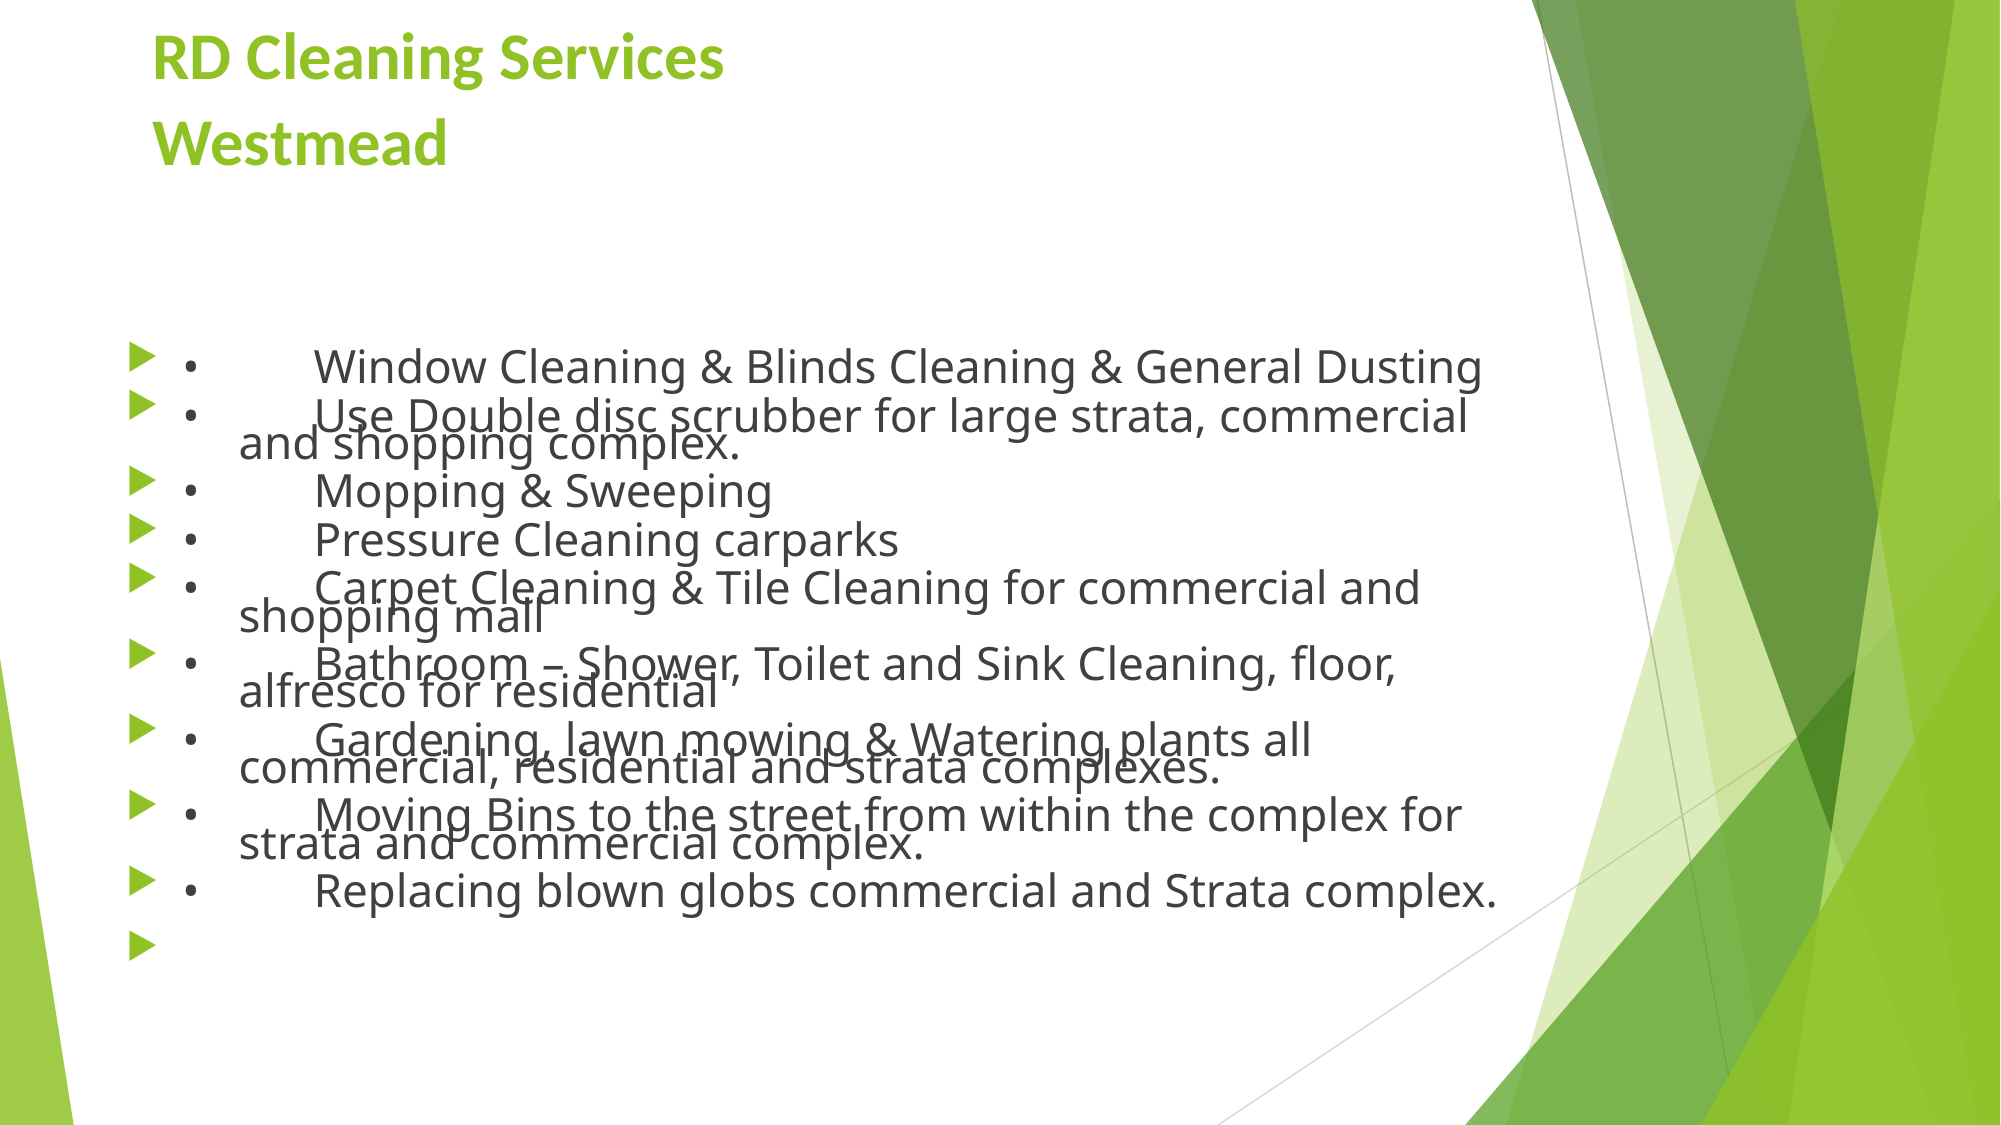

# RD Cleaning Services Westmead
•	Window Cleaning & Blinds Cleaning & General Dusting
•	Use Double disc scrubber for large strata, commercial and shopping complex.
•	Mopping & Sweeping
•	Pressure Cleaning carparks
•	Carpet Cleaning & Tile Cleaning for commercial and shopping mall
•	Bathroom – Shower, Toilet and Sink Cleaning, floor, alfresco for residential
•	Gardening, lawn mowing & Watering plants all commercial, residential and strata complexes.
•	Moving Bins to the street from within the complex for strata and commercial complex.
•	Replacing blown globs commercial and Strata complex.